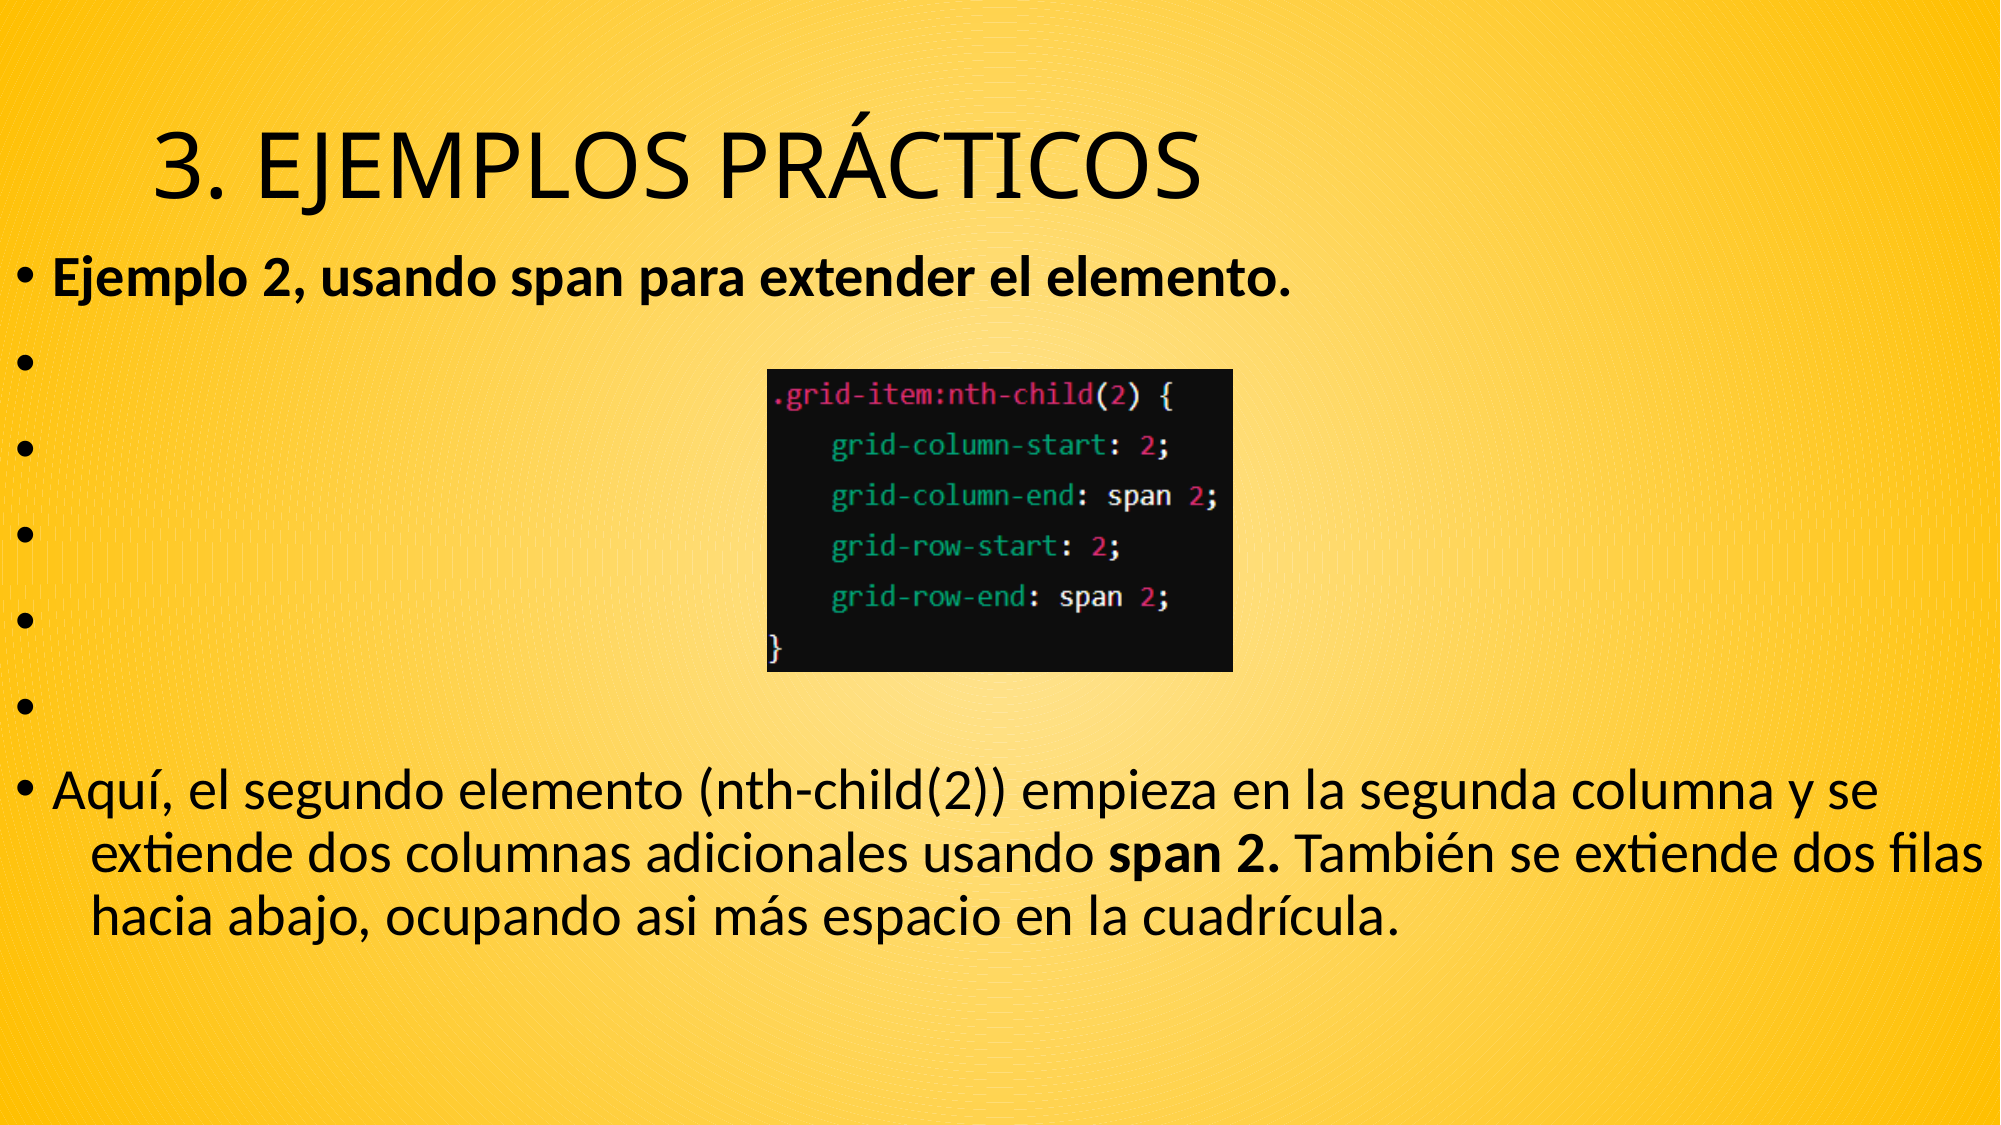

# 3. EJEMPLOS PRÁCTICOS
Ejemplo 2, usando span para extender el elemento.
Aquí, el segundo elemento (nth-child(2)) empieza en la segunda columna y se extiende dos columnas adicionales usando span 2. También se extiende dos filas hacia abajo, ocupando asi más espacio en la cuadrícula.